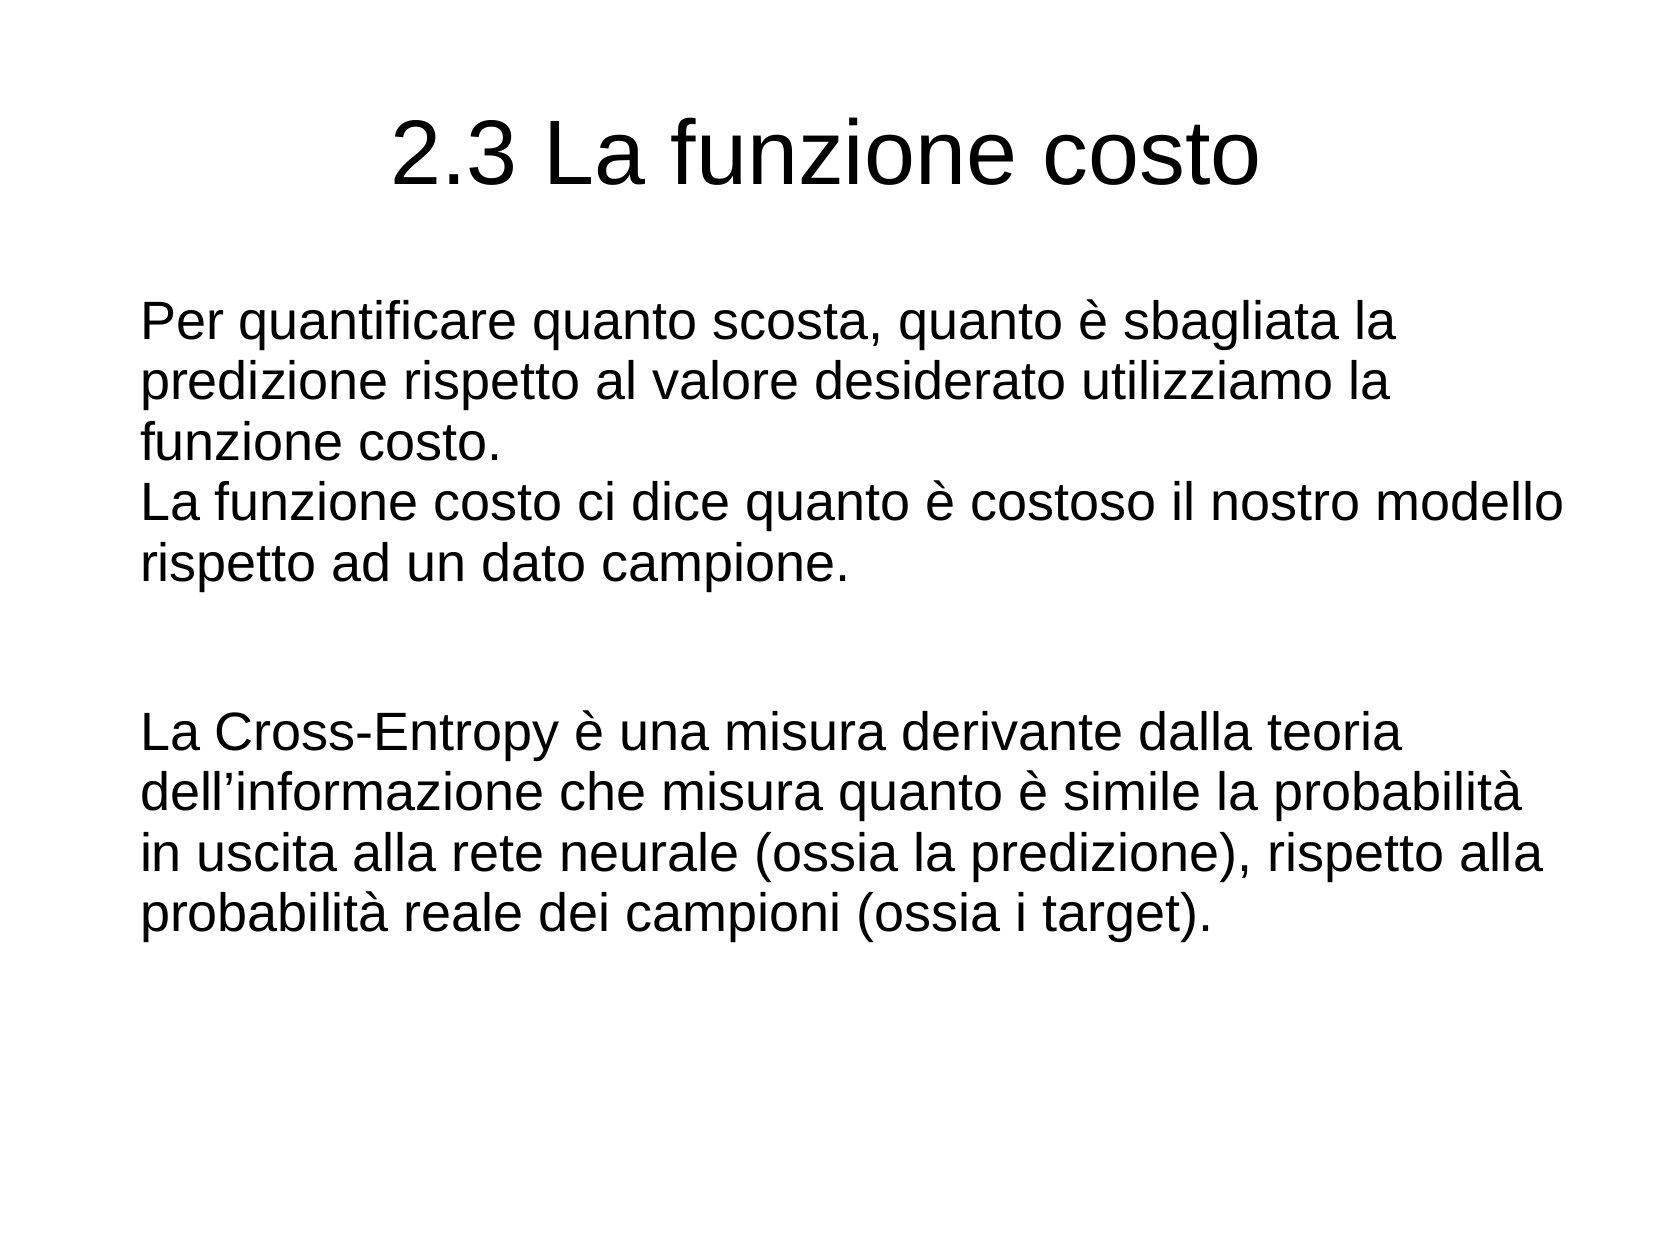

# 2.3 La funzione costo
Per quantificare quanto scosta, quanto è sbagliata la predizione rispetto al valore desiderato utilizziamo la funzione costo.
La funzione costo ci dice quanto è costoso il nostro modello rispetto ad un dato campione.
La Cross-Entropy è una misura derivante dalla teoria dell’informazione che misura quanto è simile la probabilità in uscita alla rete neurale (ossia la predizione), rispetto alla probabilità reale dei campioni (ossia i target).